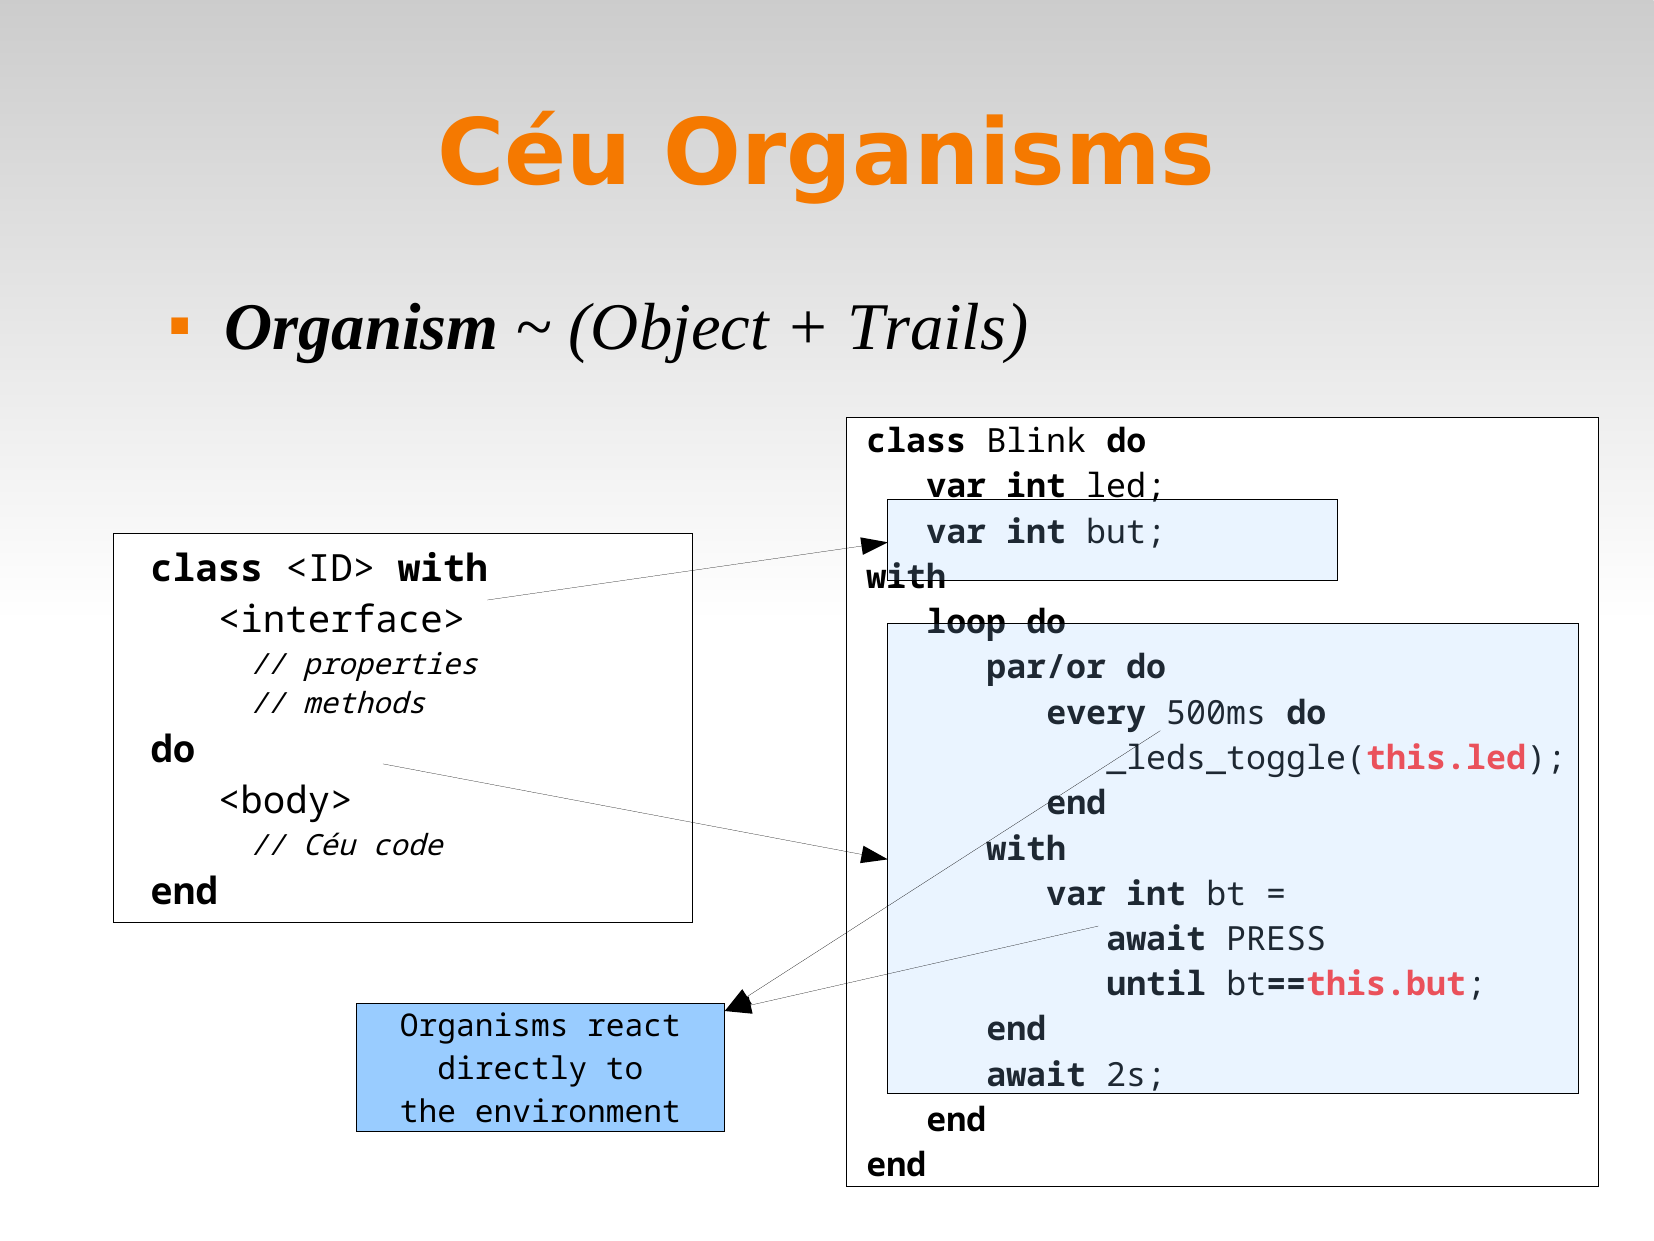

# Céu Organisms
Organism ~ (Object + Trails)
 class Blink do
 var int led;
 var int but;
 with
 loop do
 par/or do
 every 500ms do
 _leds_toggle(this.led);
 end
 with
 var int bt =
 await PRESS
 until bt==this.but;
 end
 await 2s;
 end
 end
 class <ID> with
 <interface>
 // properties
 // methods
 do
 <body>
 // Céu code
 end
Organisms react directly to
the environment